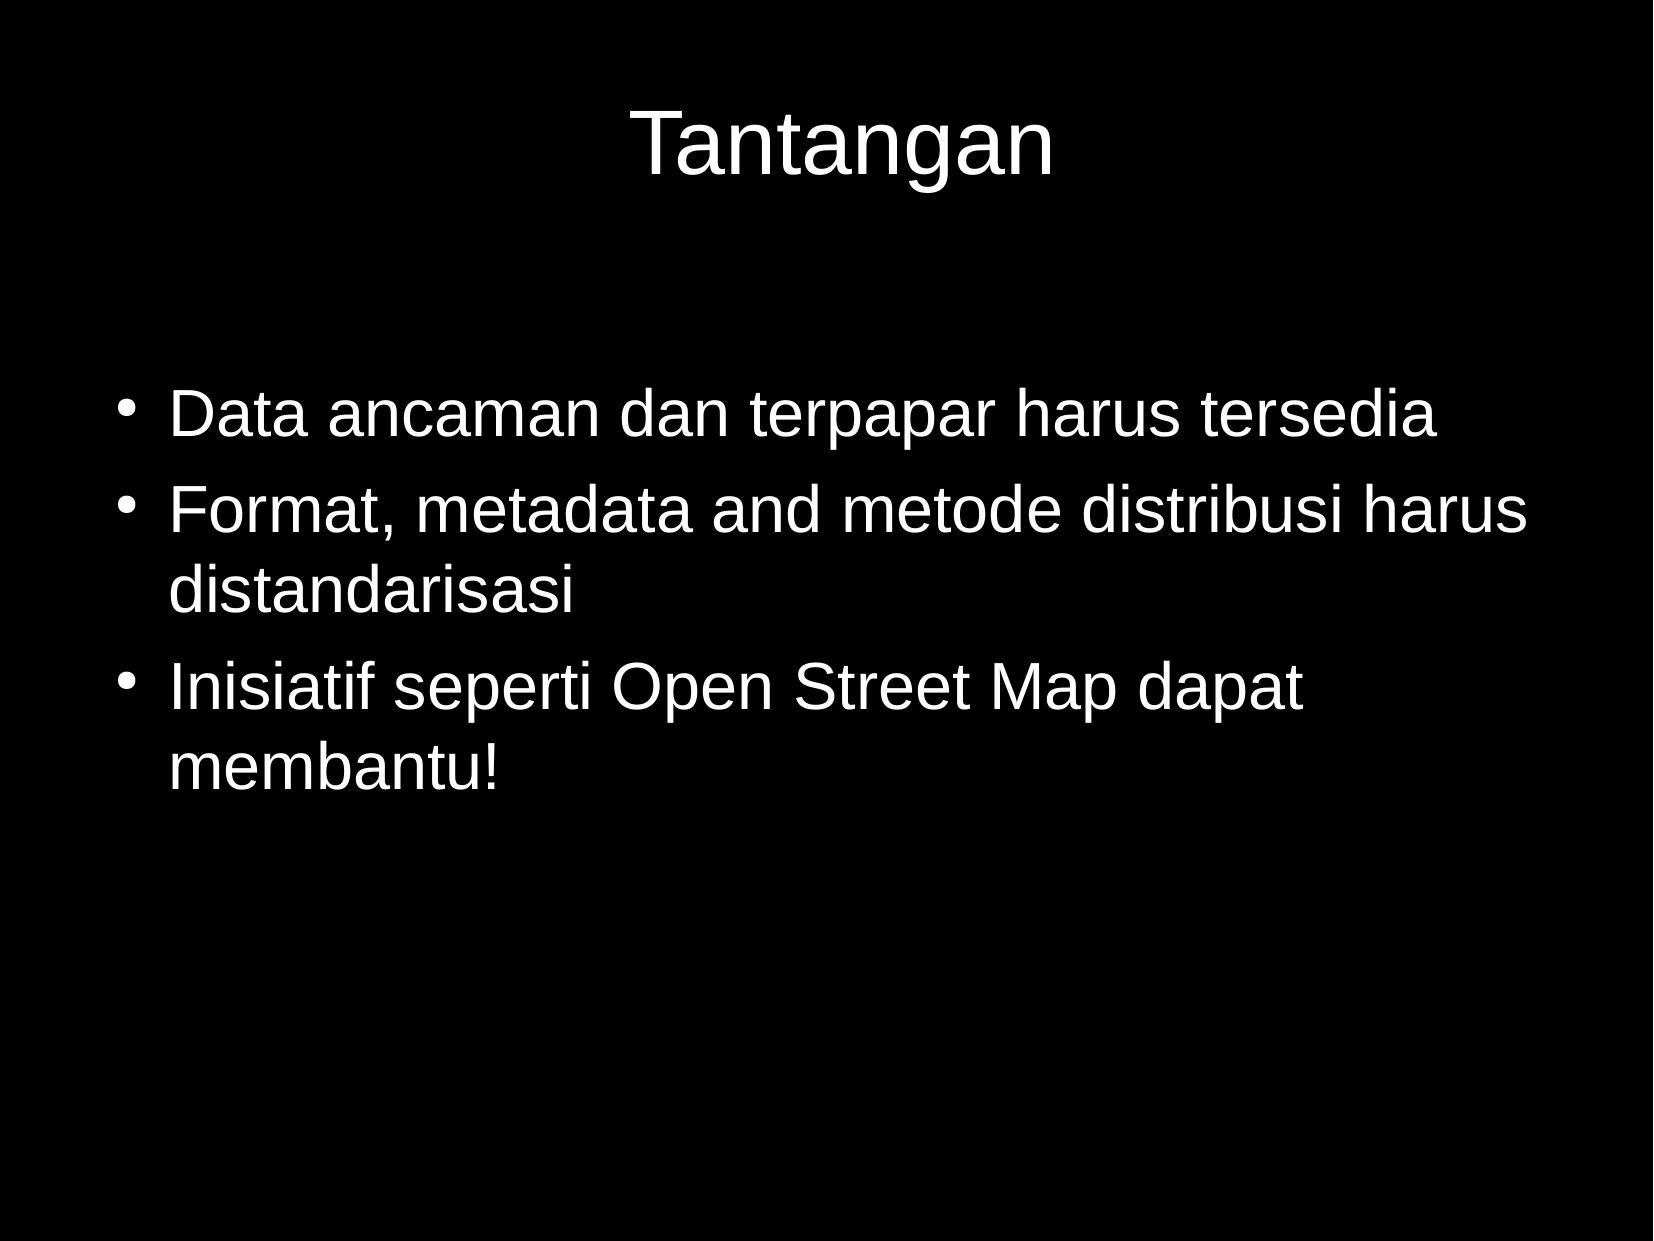

# Tantangan
Data ancaman dan terpapar harus tersedia
Format, metadata and metode distribusi harus distandarisasi
Inisiatif seperti Open Street Map dapat membantu!